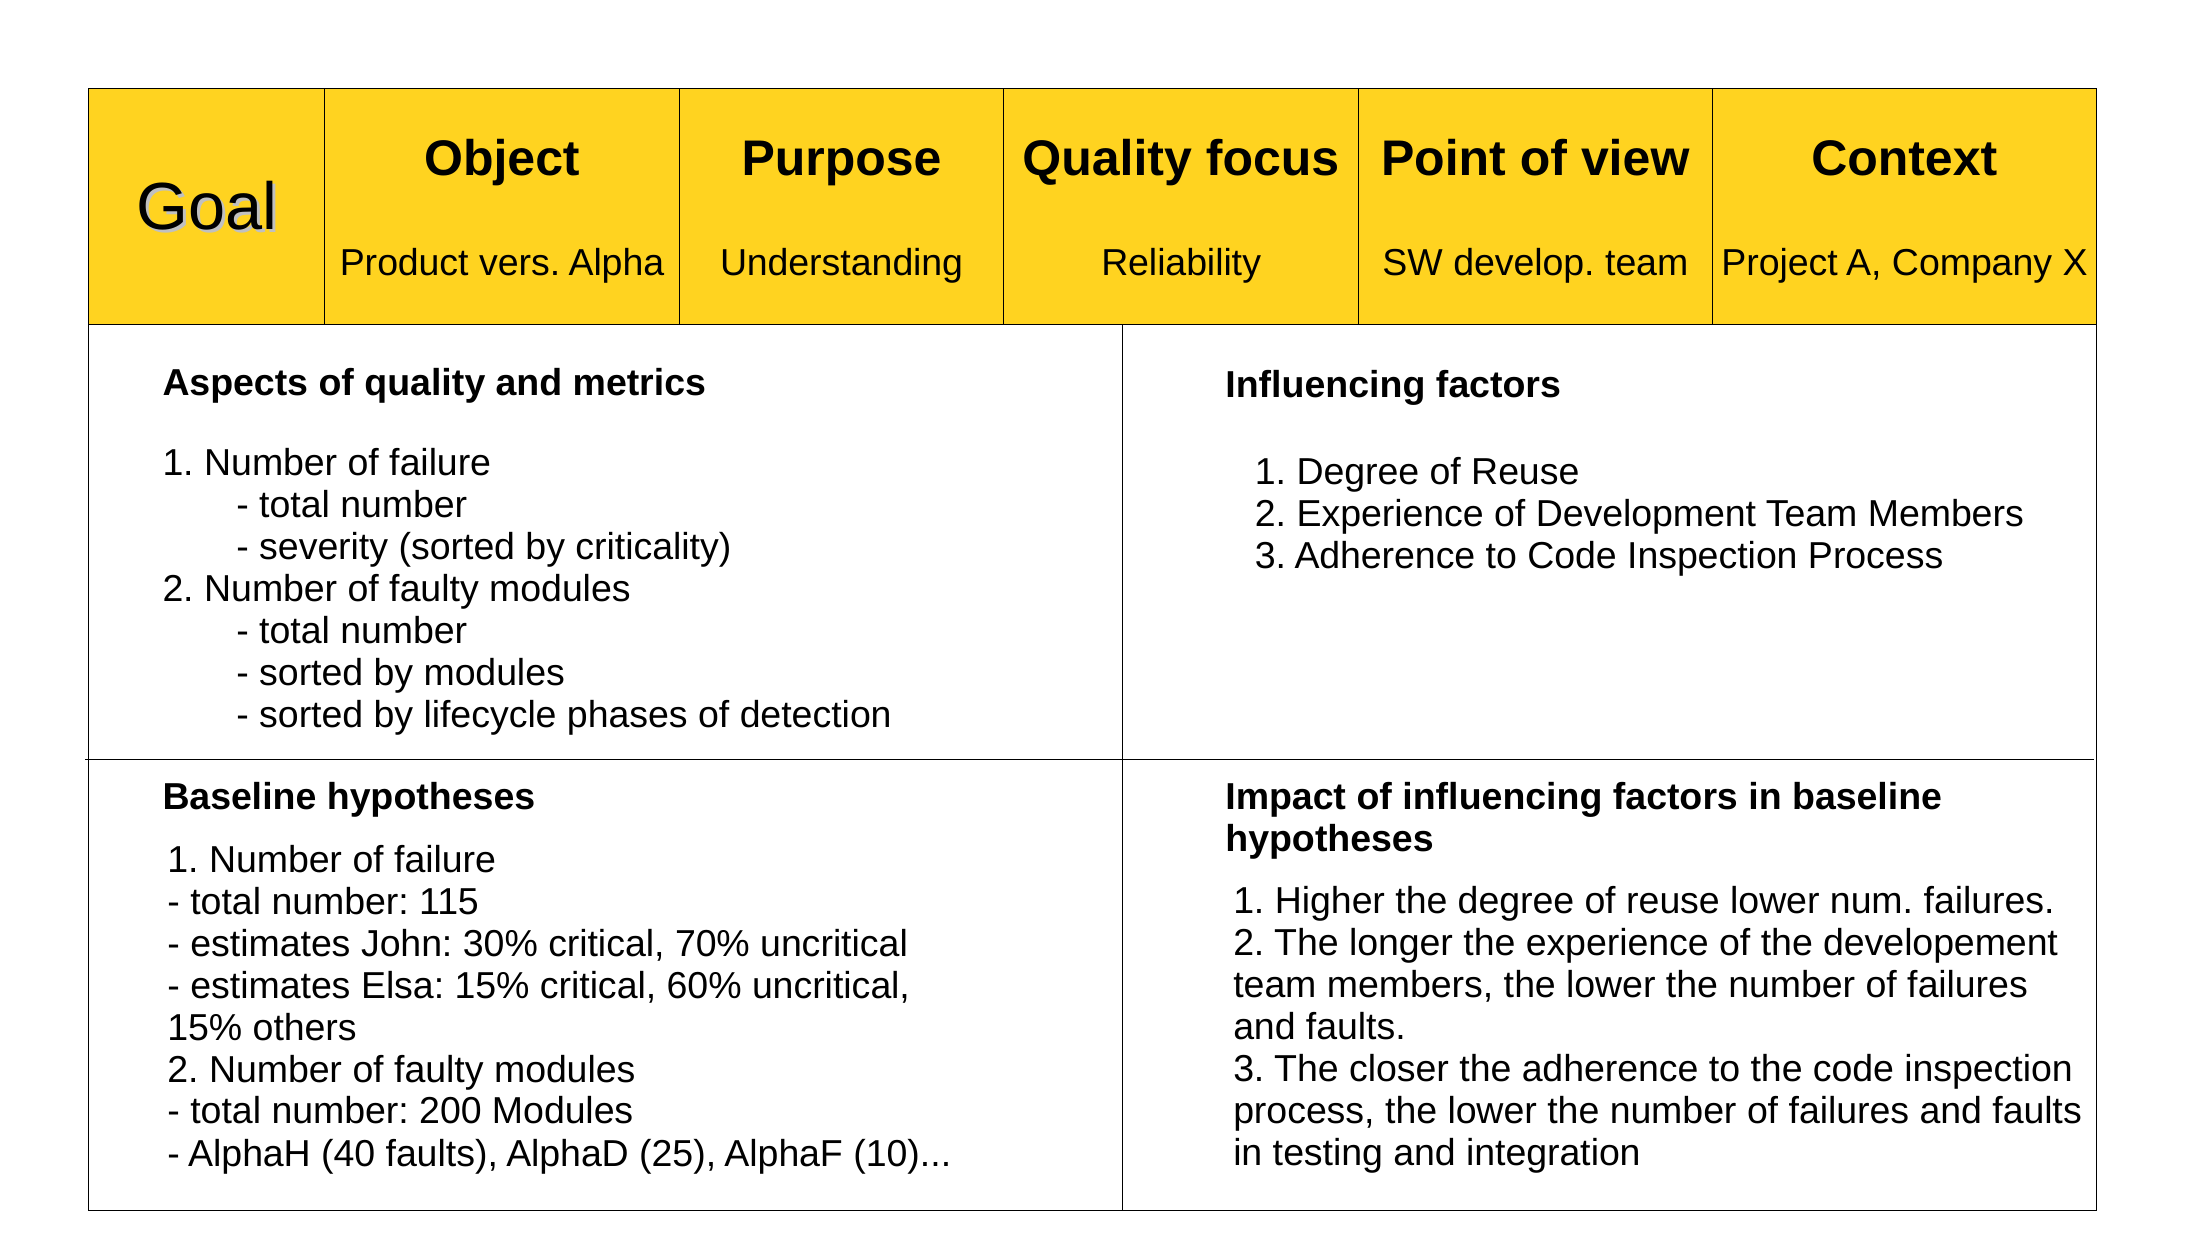

Goal
Object
Product vers. Alpha
Purpose
Understanding
Quality focus
Reliability
Point of view
SW develop. team
Context
Project A, Company X
Aspects of quality and metrics
Influencing factors
1. Number of failure
	- total number
	- severity (sorted by criticality)
2. Number of faulty modules
	- total number
	- sorted by modules
	- sorted by lifecycle phases of detection
1. Degree of Reuse
2. Experience of Development Team Members
3. Adherence to Code Inspection Process
Baseline hypotheses
Impact of influencing factors in baseline
hypotheses
1. Number of failure
- total number: 115
- estimates John: 30% critical, 70% uncritical
- estimates Elsa: 15% critical, 60% uncritical,
15% others
2. Number of faulty modules
- total number: 200 Modules
- AlphaH (40 faults), AlphaD (25), AlphaF (10)...
1. Higher the degree of reuse lower num. failures.
2. The longer the experience of the developement
team members, the lower the number of failures
and faults.
3. The closer the adherence to the code inspection
process, the lower the number of failures and faults
in testing and integration